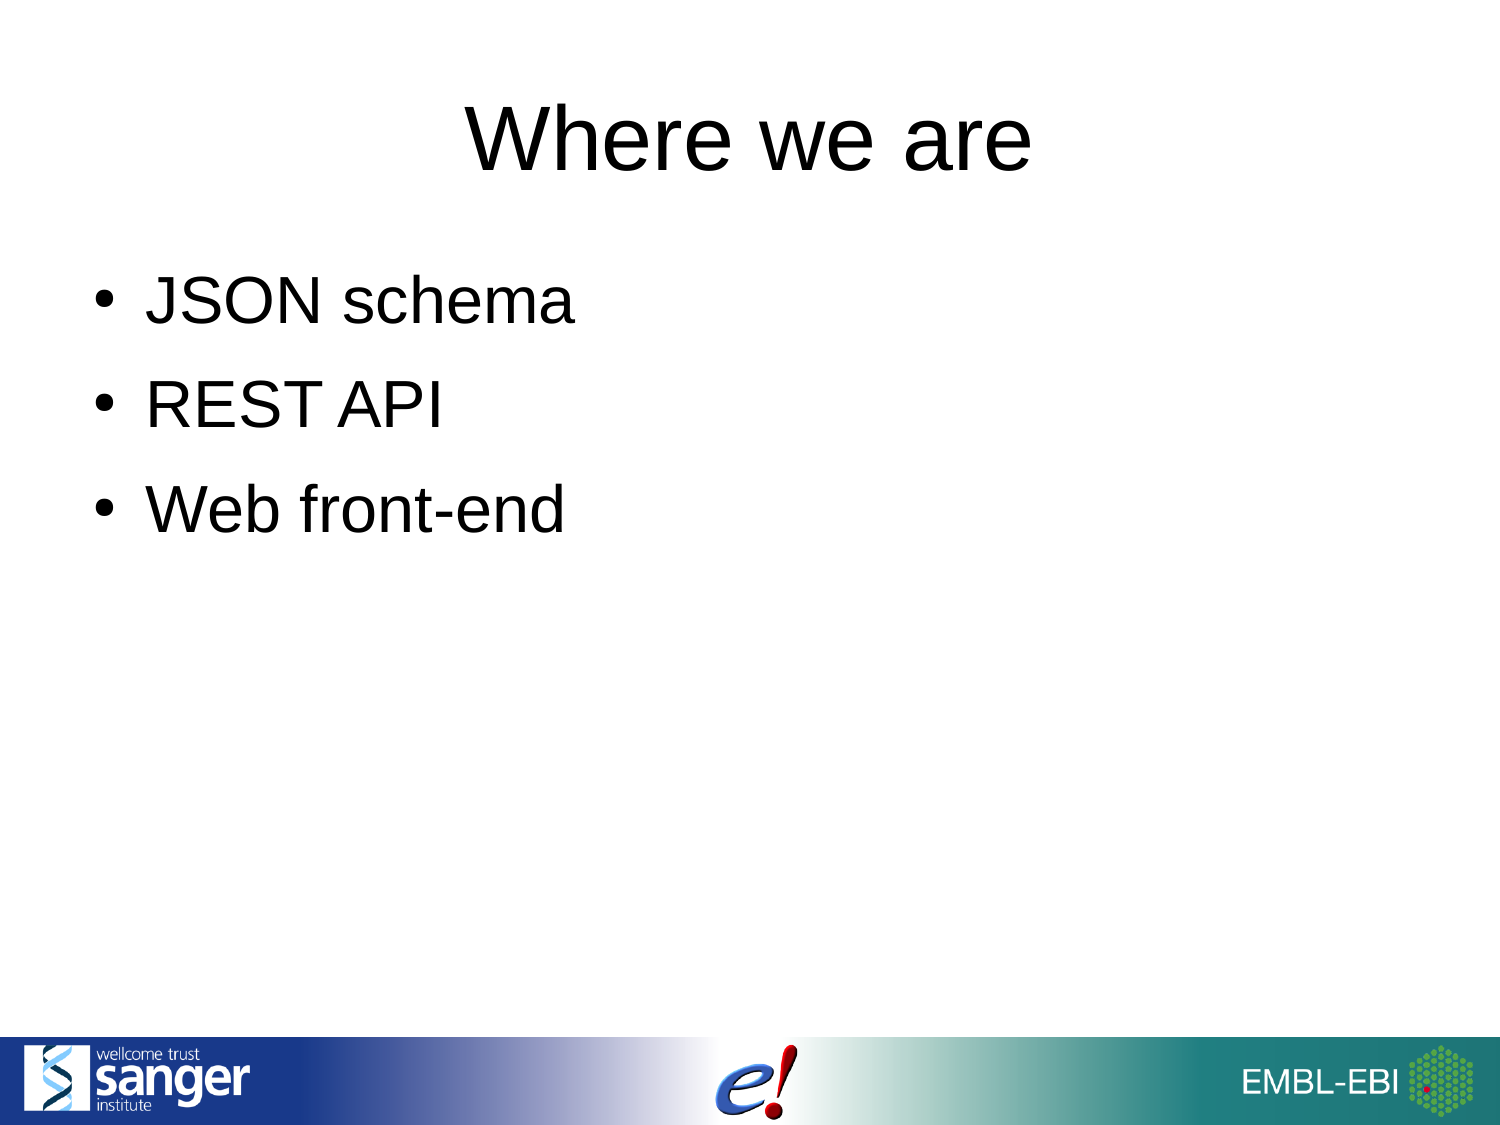

# Where we are
JSON schema
REST API
Web front-end